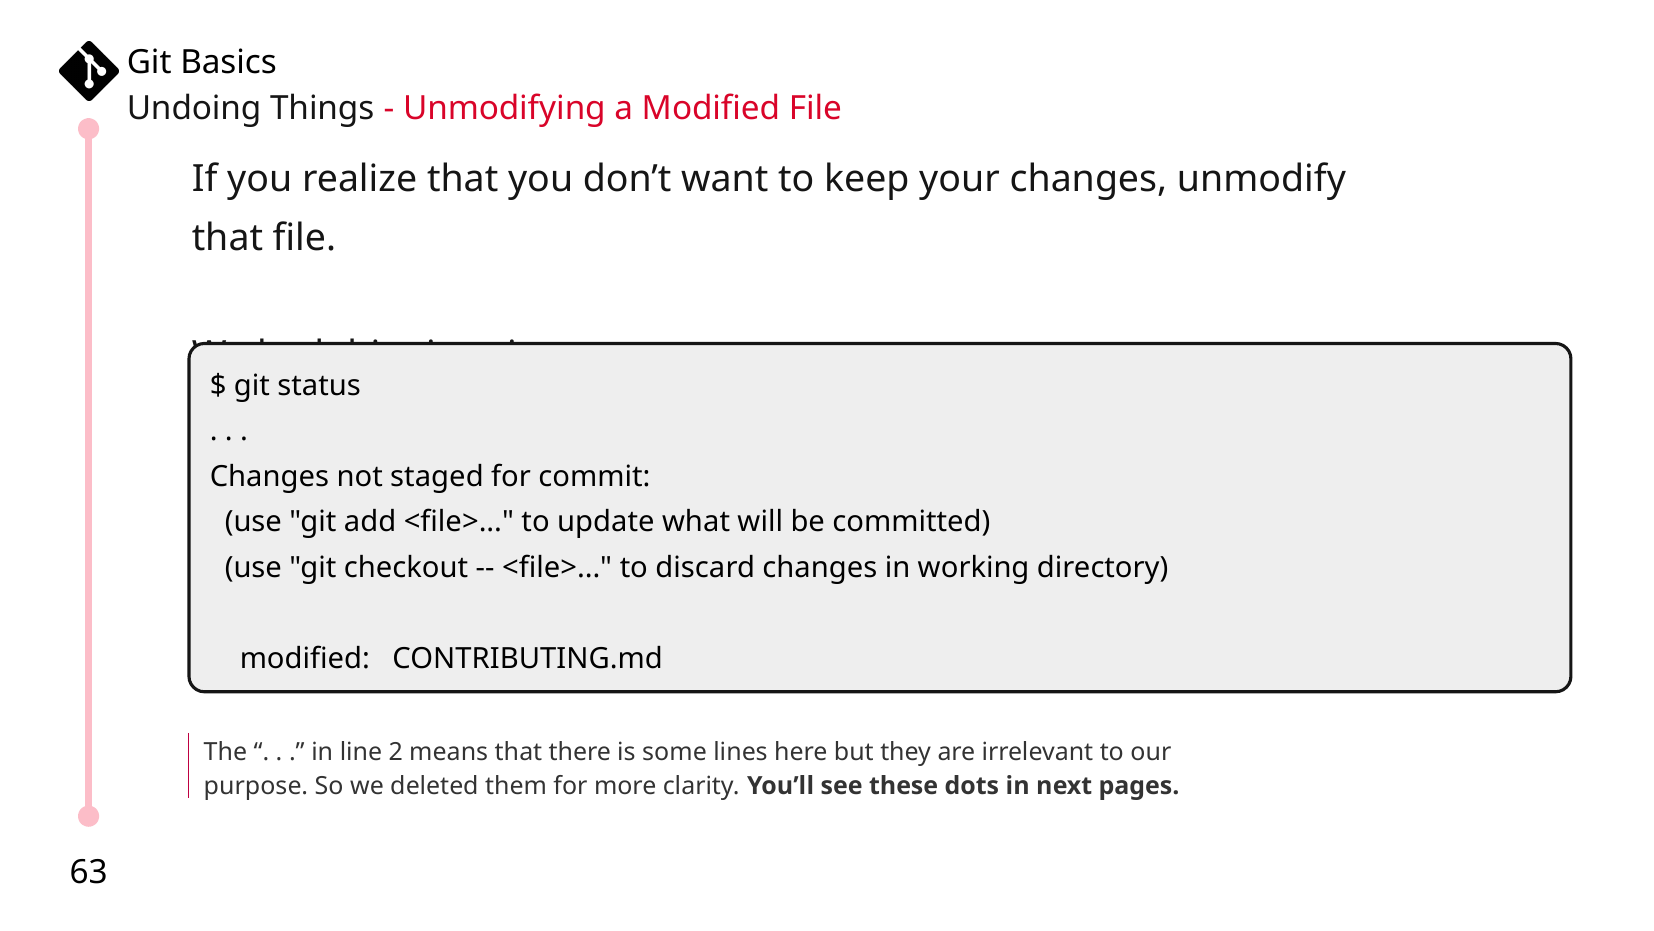

Git Basics
Undoing Things - Unmodifying a Modified File
If you realize that you don’t want to keep your changes, unmodify that file.
We had this sitaution:
$ git status
. . .
Changes not staged for commit:
 (use "git add <file>..." to update what will be committed)
 (use "git checkout -- <file>..." to discard changes in working directory)
 modified: CONTRIBUTING.md
The “. . .” in line 2 means that there is some lines here but they are irrelevant to our purpose. So we deleted them for more clarity. You’ll see these dots in next pages.
63